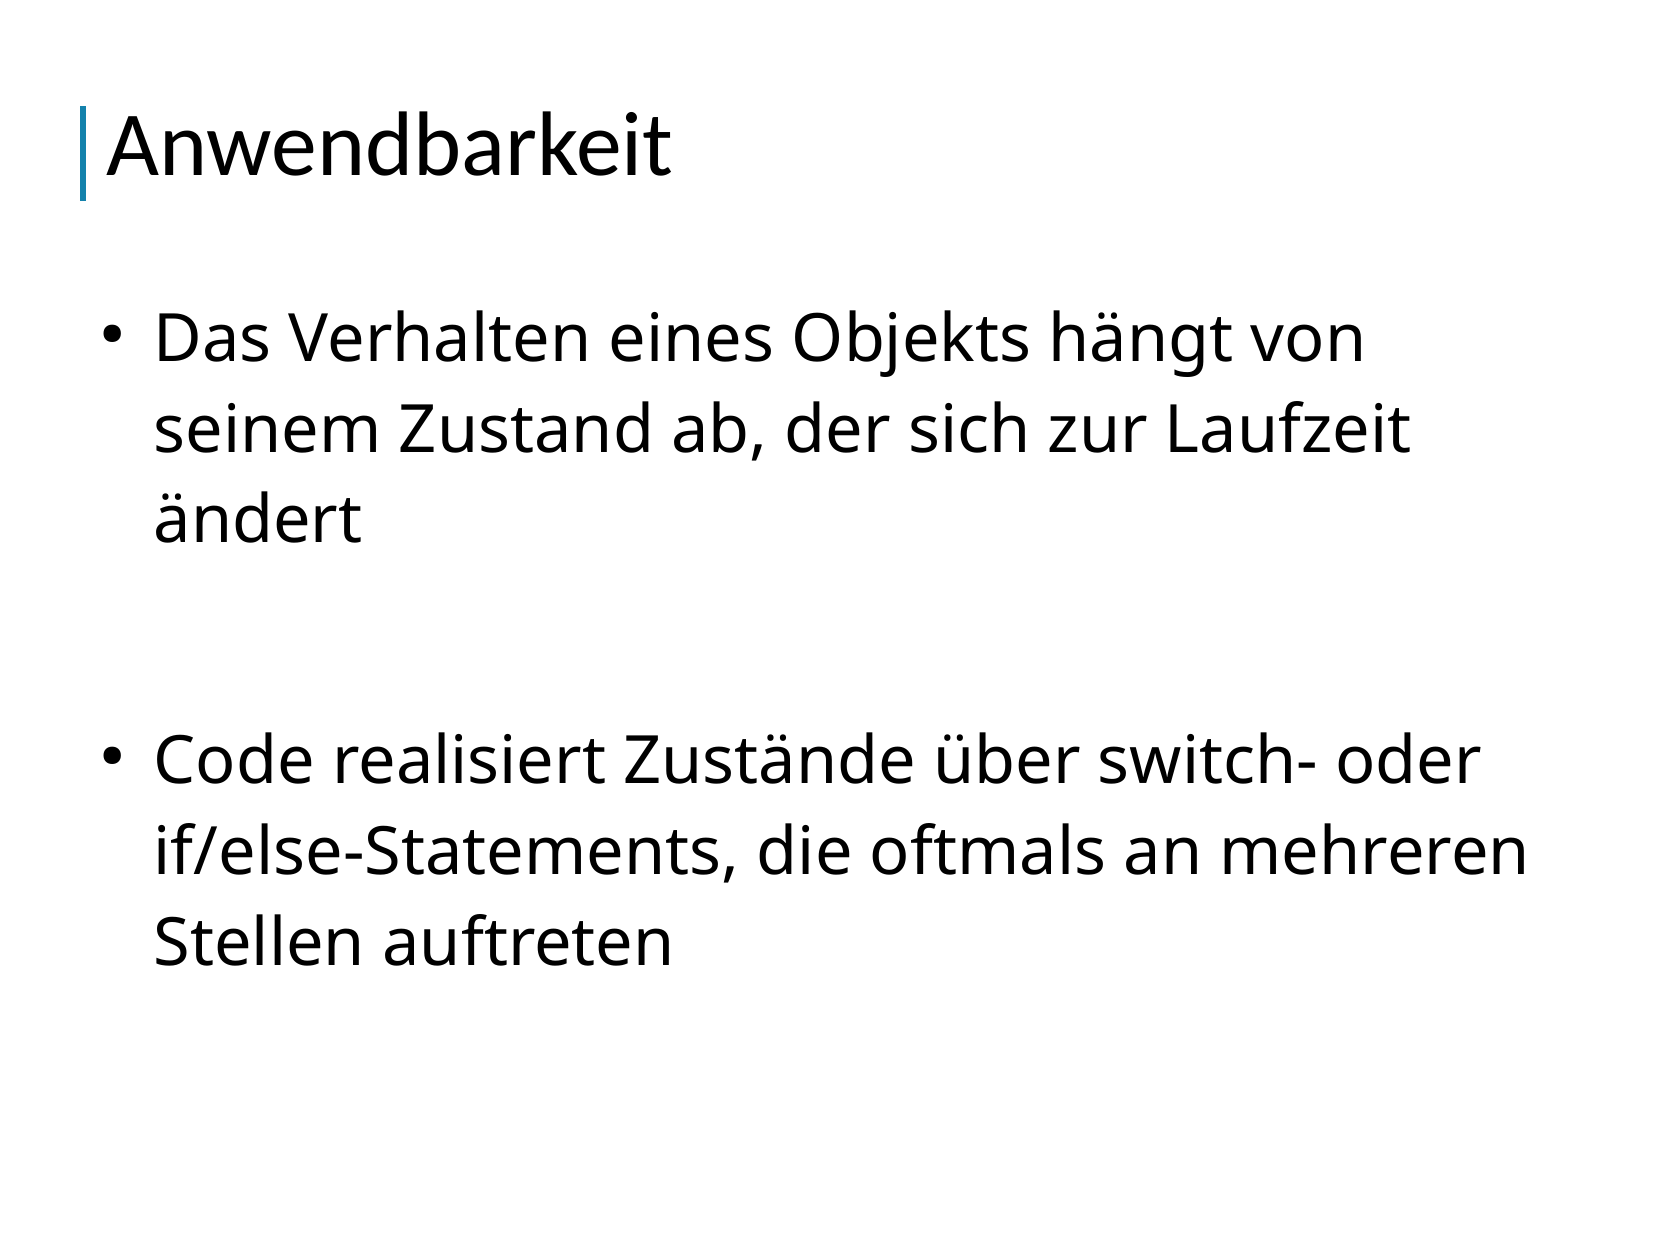

# Anwendbarkeit
Das Verhalten eines Objekts hängt von seinem Zustand ab, der sich zur Laufzeit ändert
Code realisiert Zustände über switch- oder if/else-Statements, die oftmals an mehreren Stellen auftreten